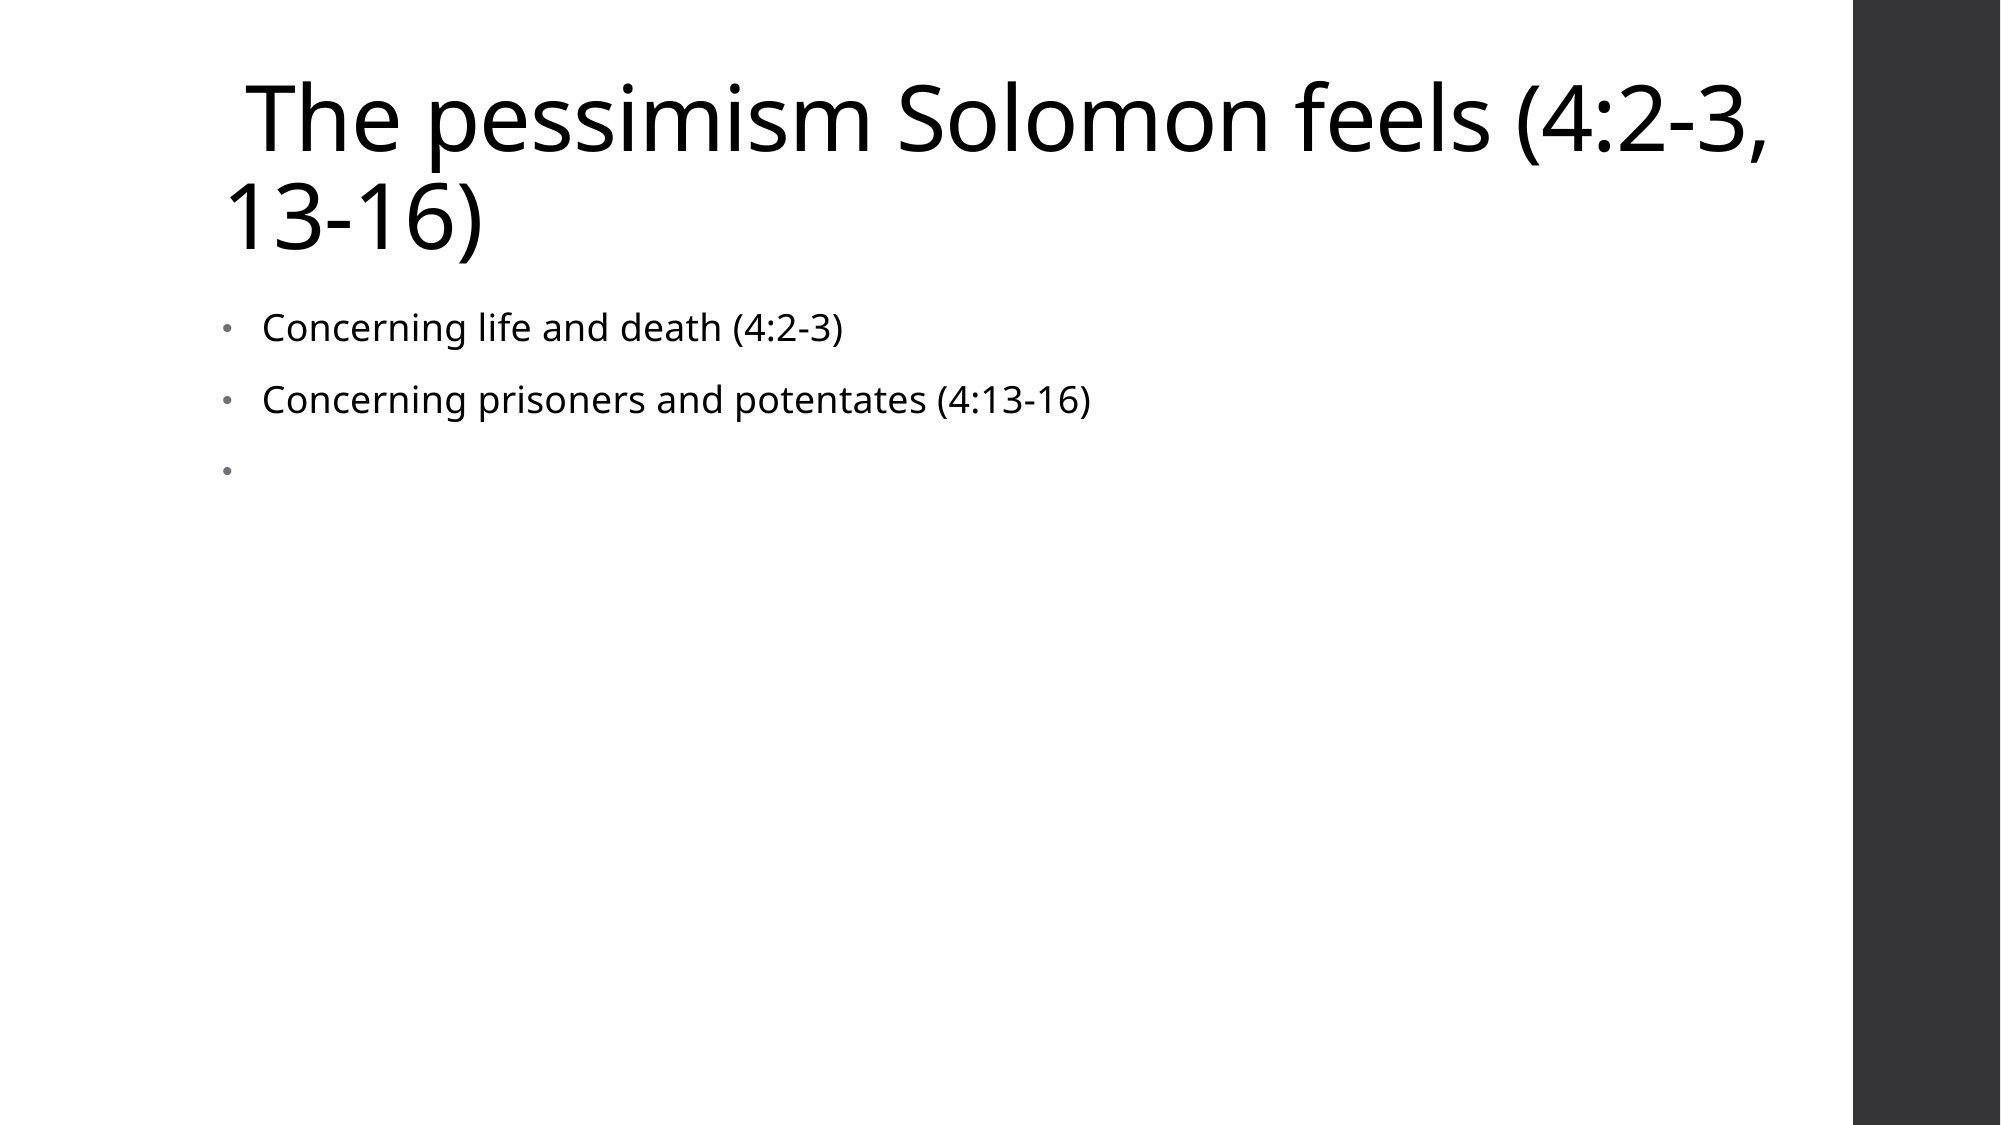

# The pessimism Solomon feels (4:2-3, 13-16)
 Concerning life and death (4:2-3)
 Concerning prisoners and potentates (4:13-16)